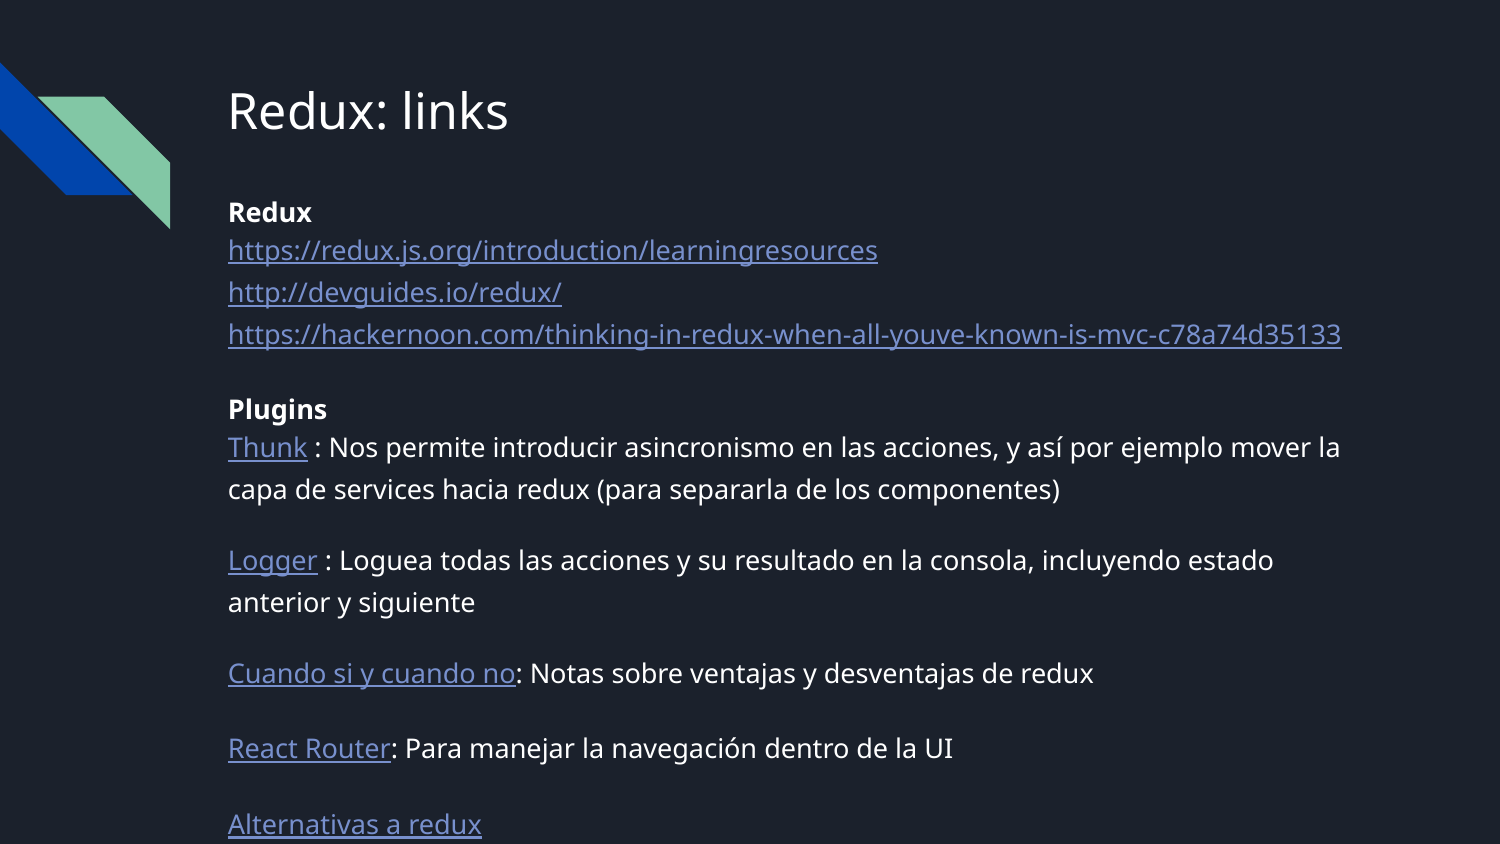

# Redux: links
Redux
https://redux.js.org/introduction/learningresources
http://devguides.io/redux/
https://hackernoon.com/thinking-in-redux-when-all-youve-known-is-mvc-c78a74d35133
Plugins
Thunk : Nos permite introducir asincronismo en las acciones, y así por ejemplo mover la capa de services hacia redux (para separarla de los componentes)
Logger : Loguea todas las acciones y su resultado en la consola, incluyendo estado anterior y siguiente
Cuando si y cuando no: Notas sobre ventajas y desventajas de redux
React Router: Para manejar la navegación dentro de la UI
Alternativas a redux